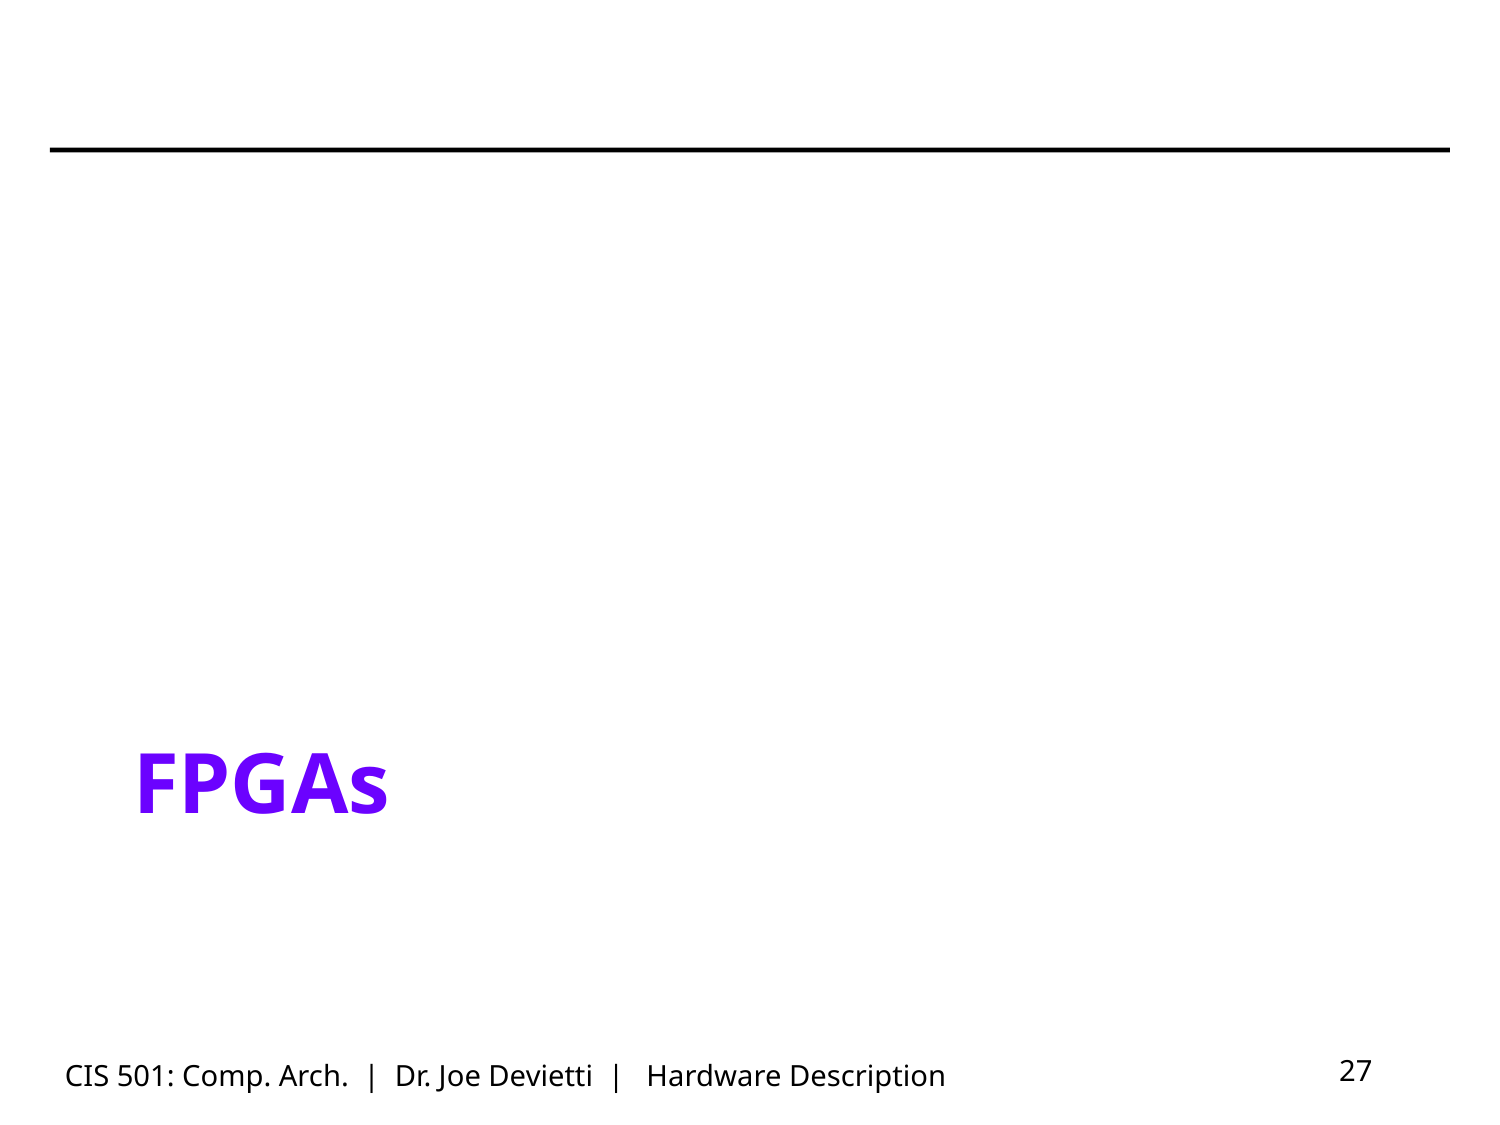

FPGAs
CIS 501: Comp. Arch. | Dr. Joe Devietti | Hardware Description